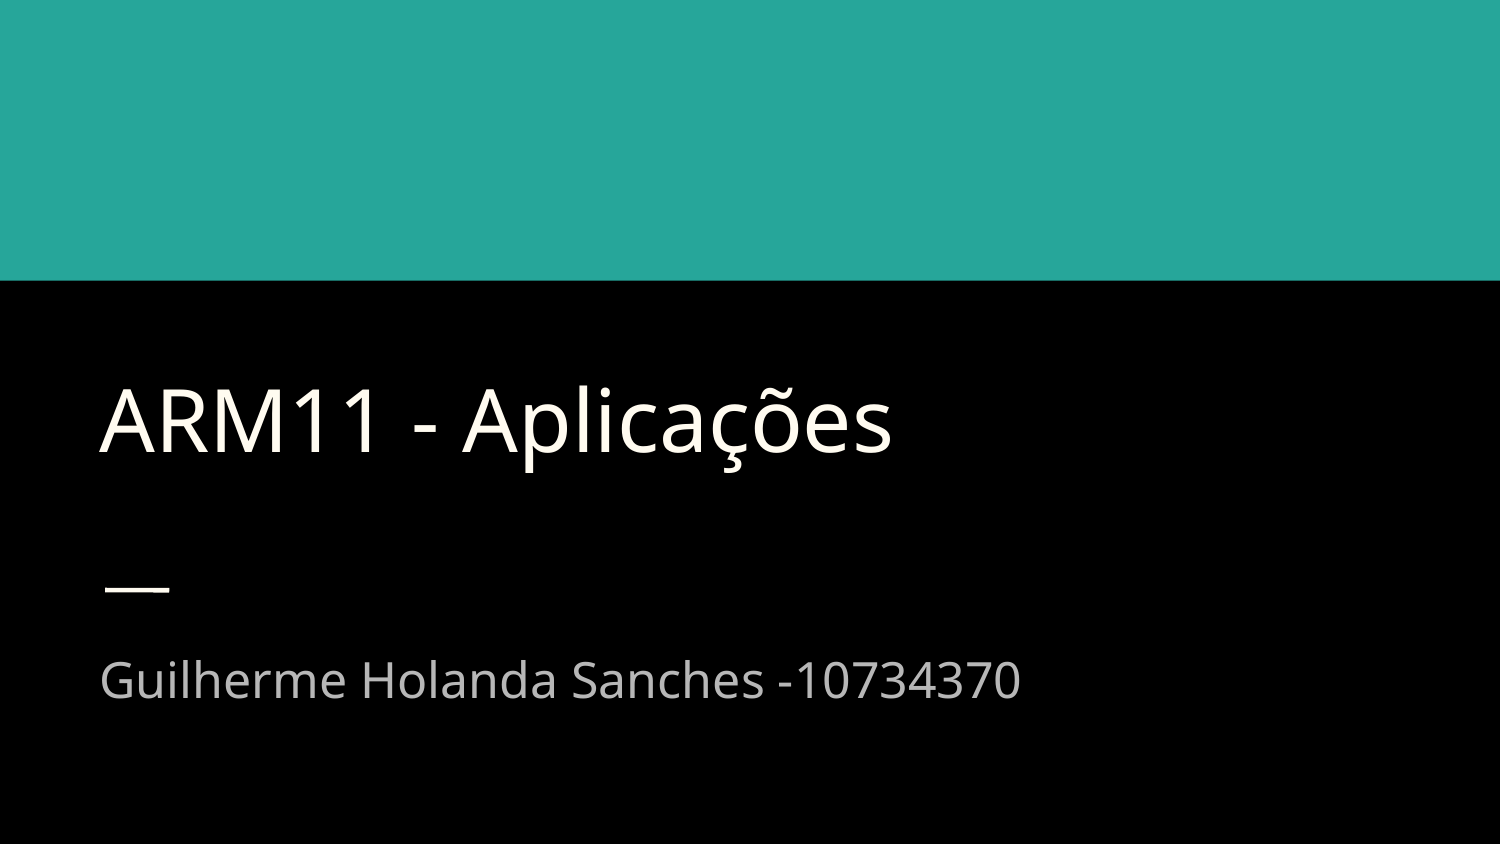

# ARM11 - Aplicações
Guilherme Holanda Sanches -10734370